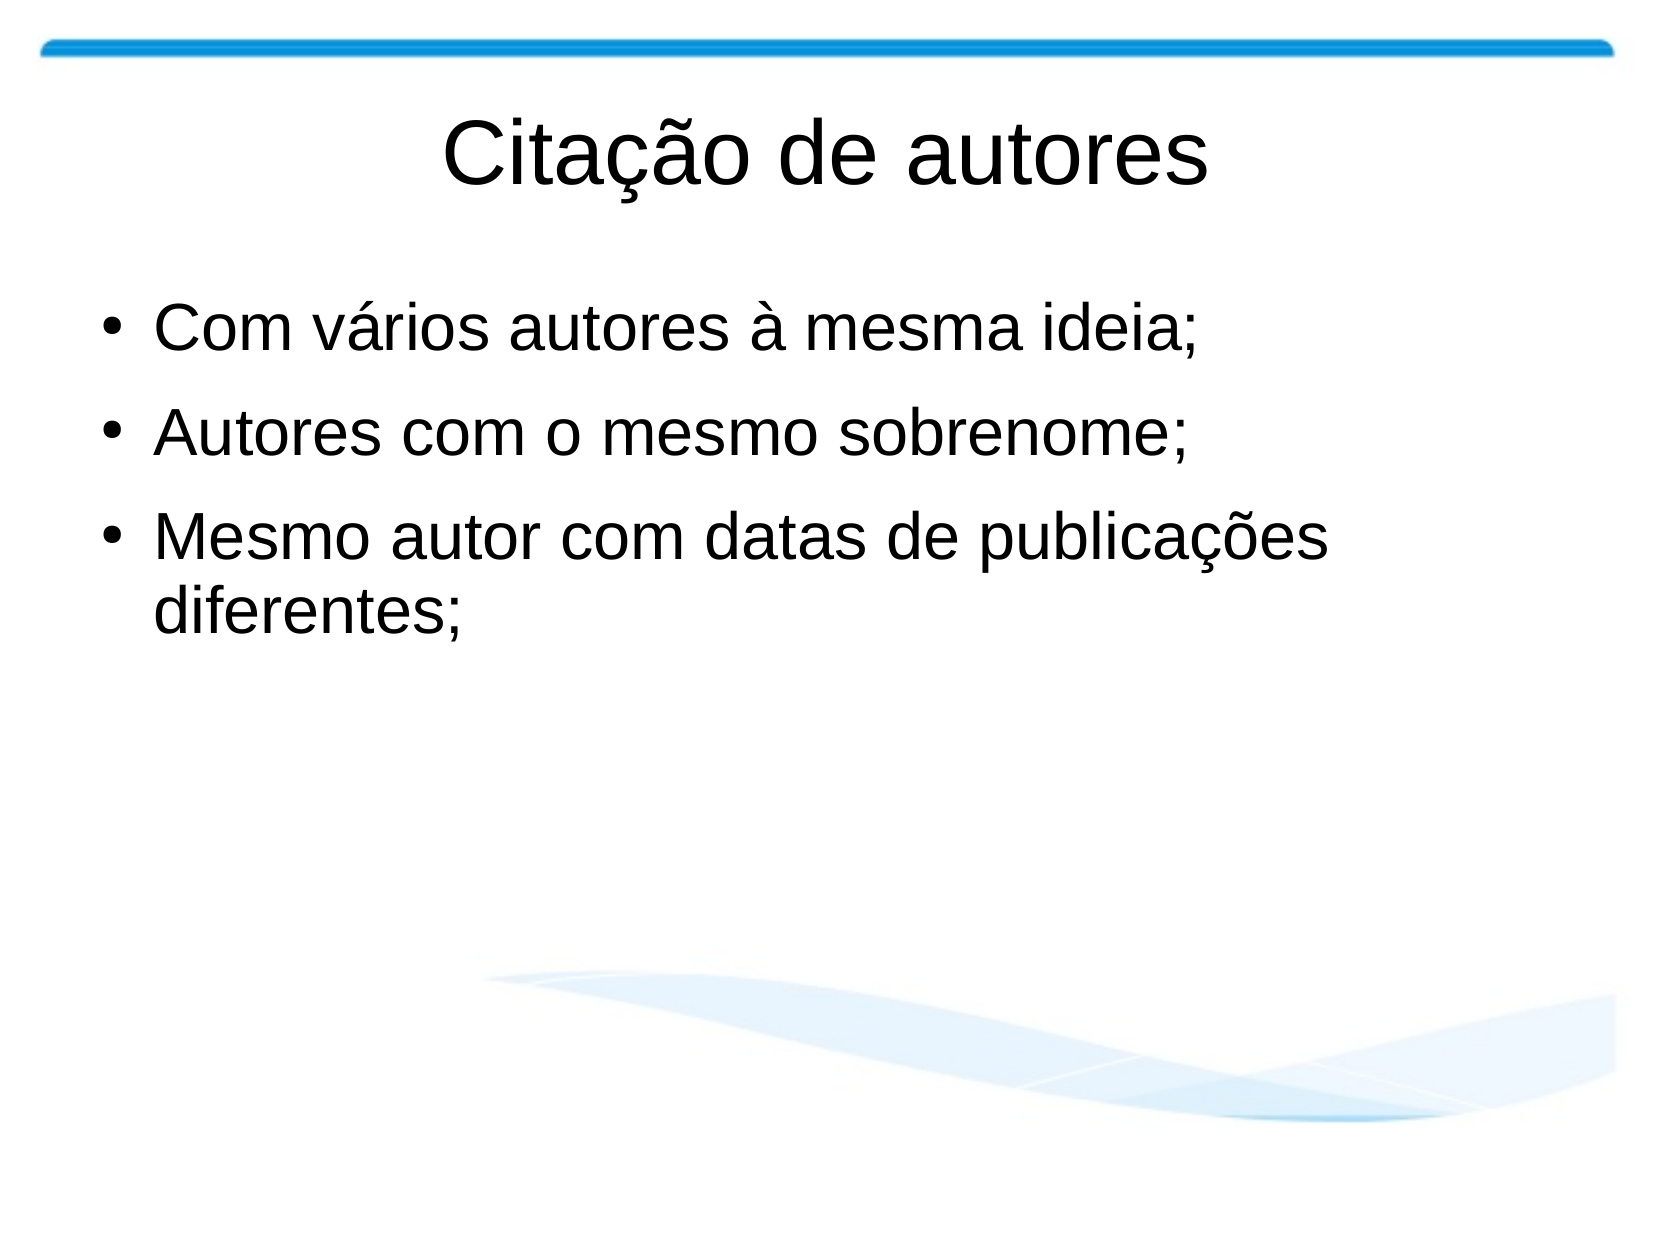

# Citação de autores
Com vários autores à mesma ideia;
Autores com o mesmo sobrenome;
Mesmo autor com datas de publicações diferentes;